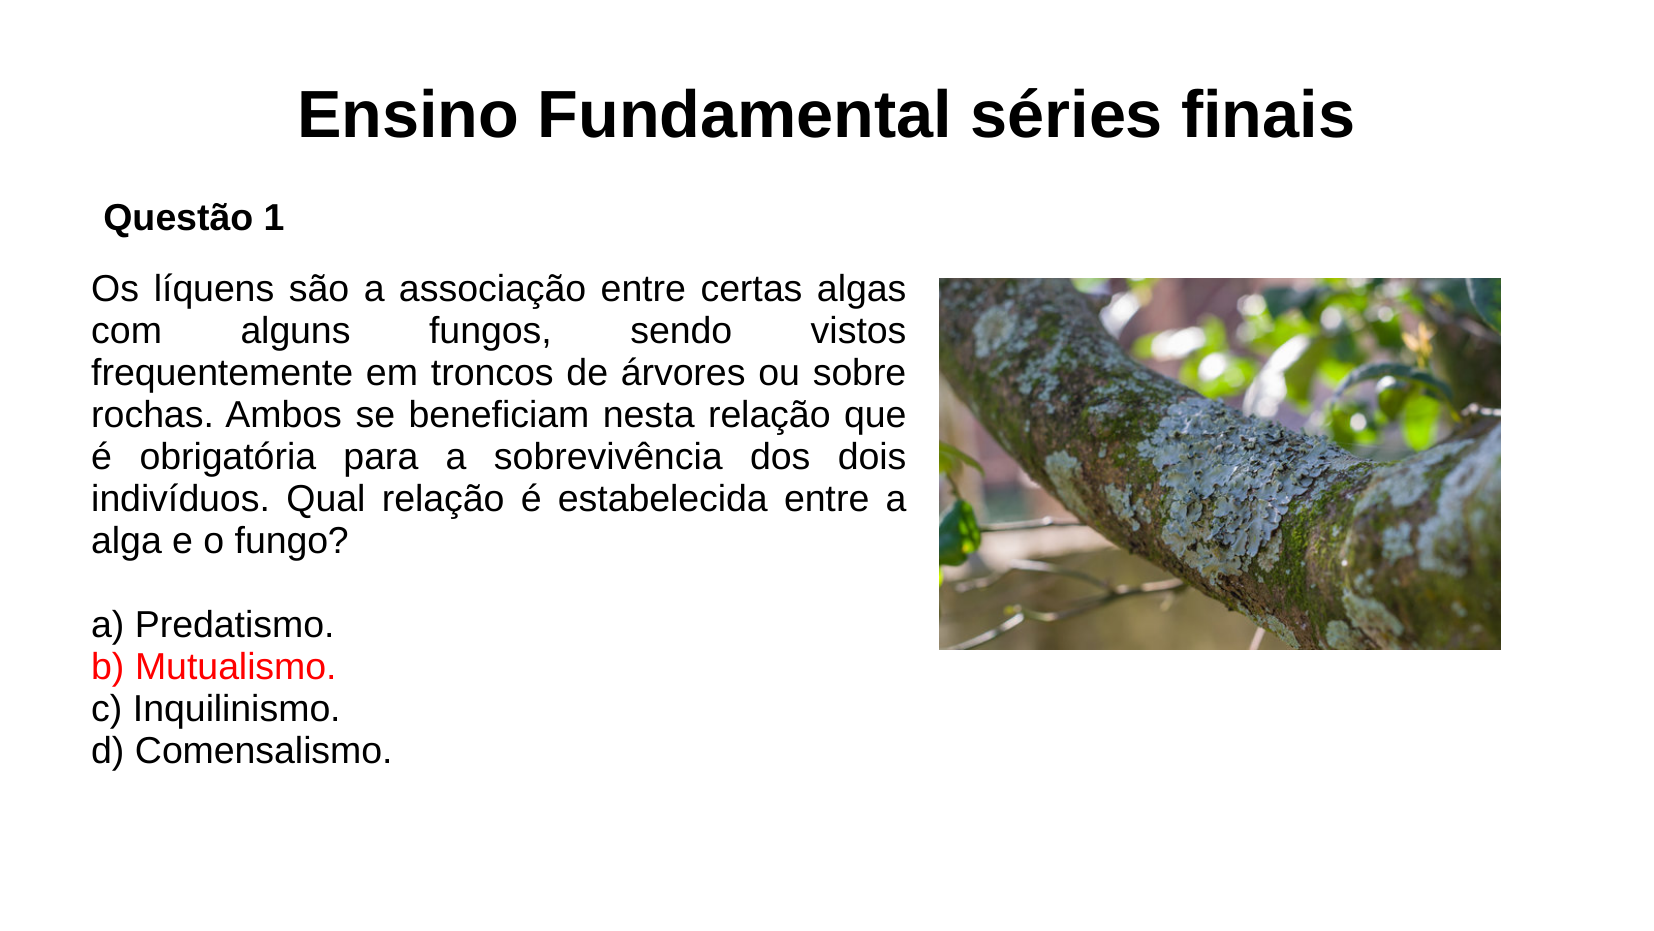

# Ensino Fundamental séries finais
Questão 1
Os líquens são a associação entre certas algas com alguns fungos, sendo vistos frequentemente em troncos de árvores ou sobre rochas. Ambos se beneficiam nesta relação que é obrigatória para a sobrevivência dos dois indivíduos. Qual relação é estabelecida entre a alga e o fungo?
a) Predatismo.
b) Mutualismo.
c) Inquilinismo.
d) Comensalismo.